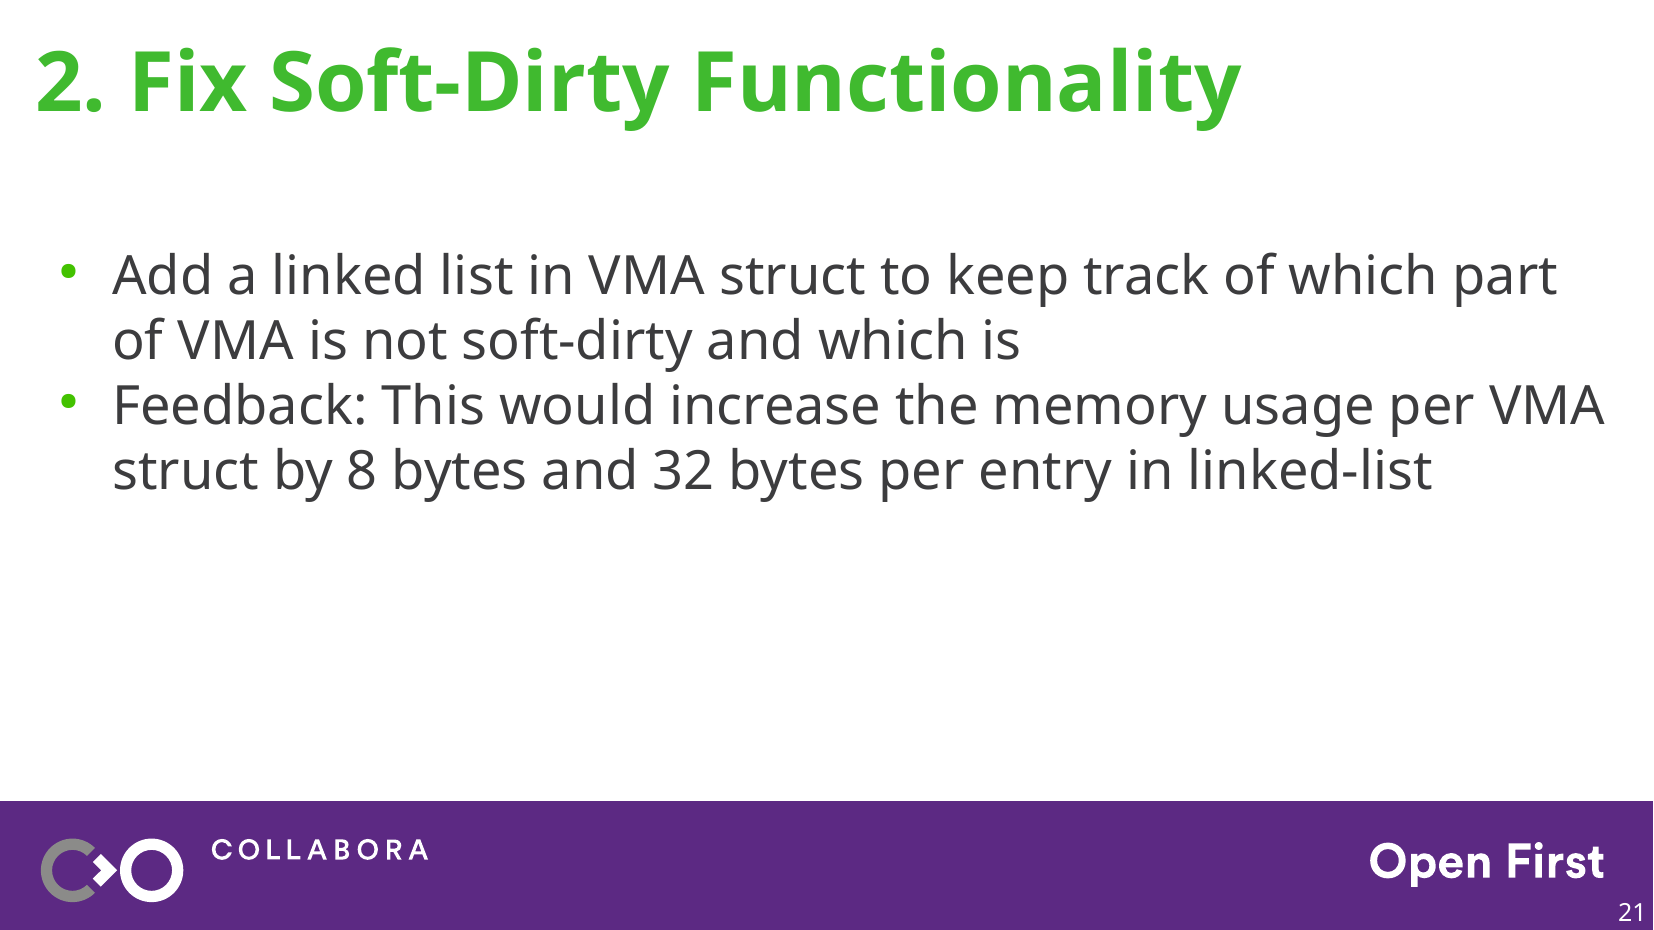

# 2. Fix Soft-Dirty Functionality
Add a linked list in VMA struct to keep track of which part of VMA is not soft-dirty and which is
Feedback: This would increase the memory usage per VMA struct by 8 bytes and 32 bytes per entry in linked-list